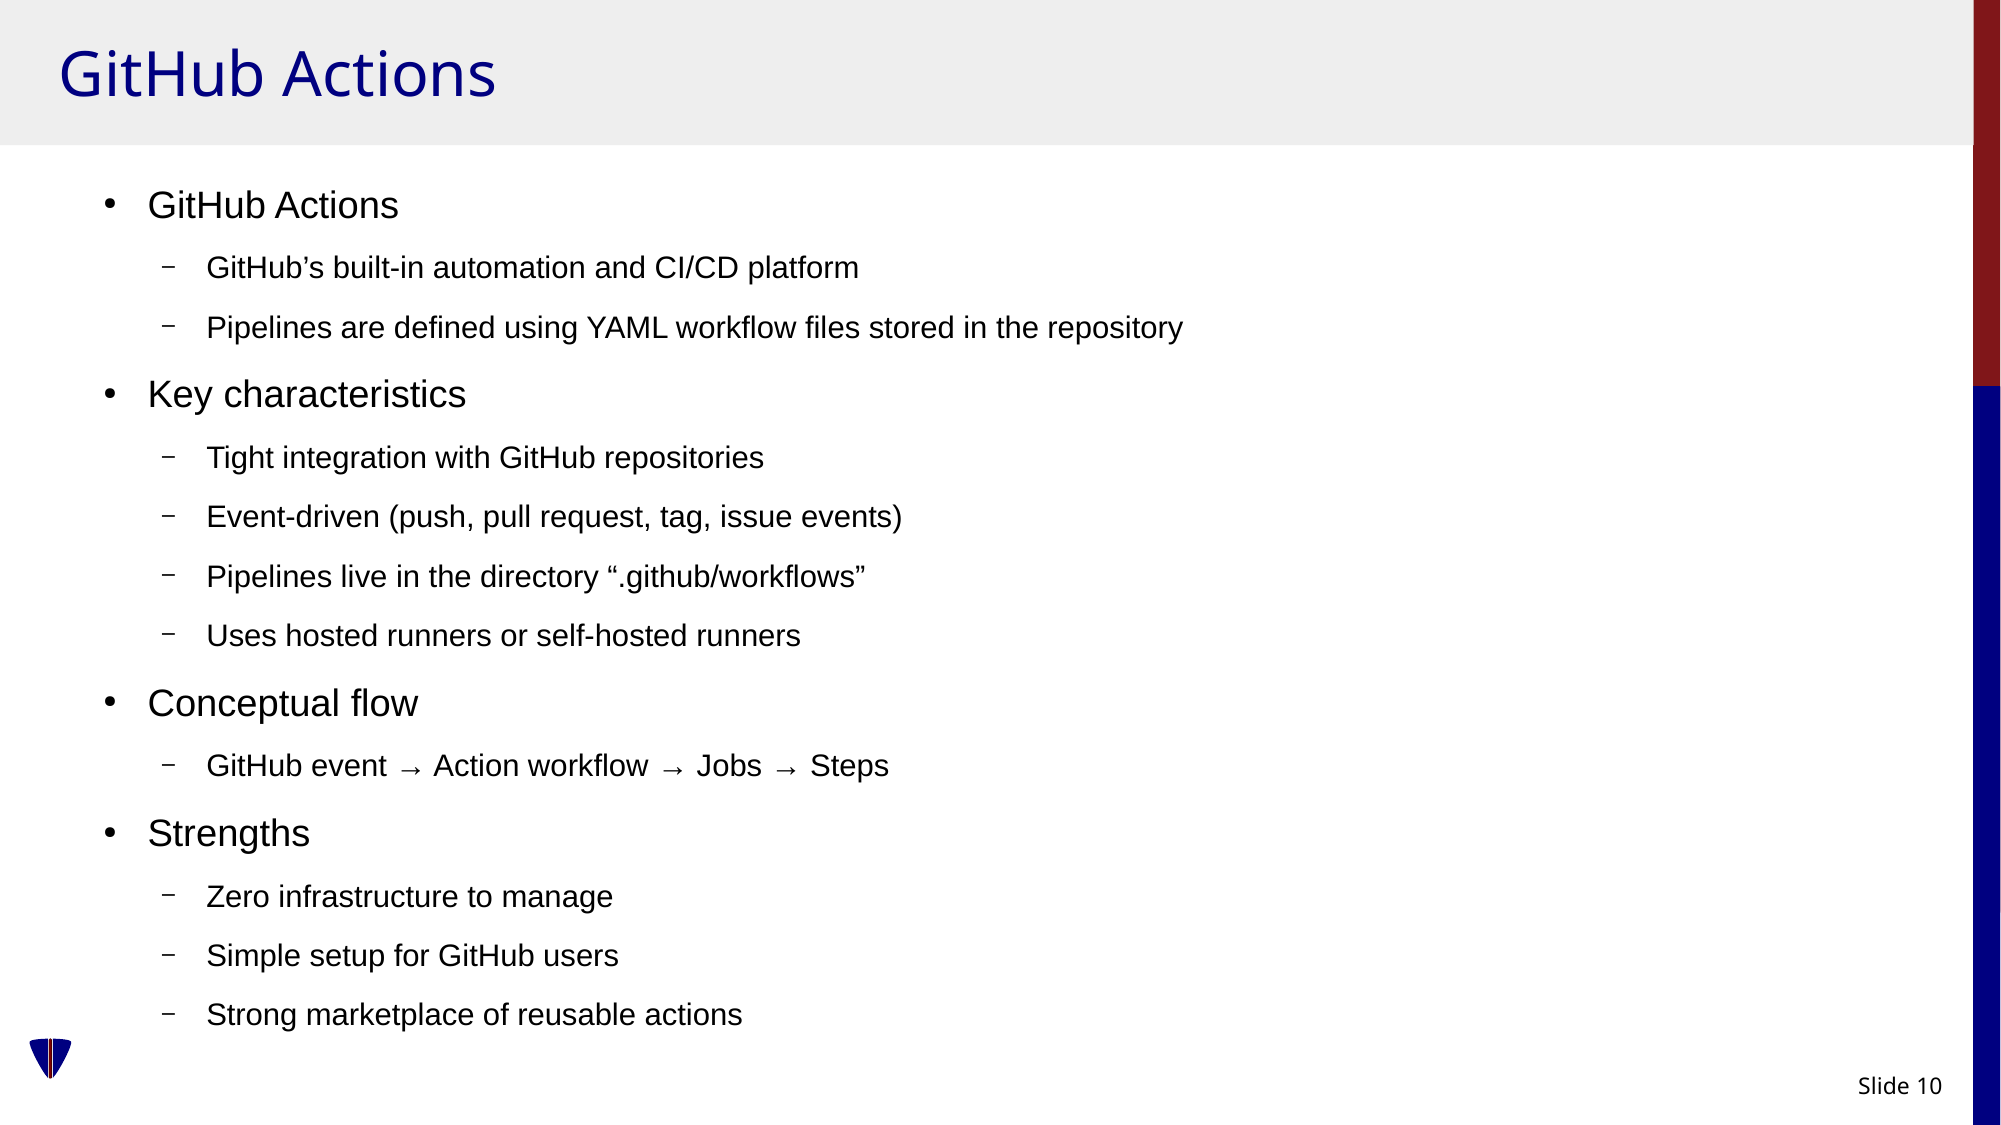

# GitHub Actions
GitHub Actions
GitHub’s built-in automation and CI/CD platform
Pipelines are defined using YAML workflow files stored in the repository
Key characteristics
Tight integration with GitHub repositories
Event-driven (push, pull request, tag, issue events)
Pipelines live in the directory “.github/workflows”
Uses hosted runners or self-hosted runners
Conceptual flow
GitHub event → Action workflow → Jobs → Steps
Strengths
Zero infrastructure to manage
Simple setup for GitHub users
Strong marketplace of reusable actions